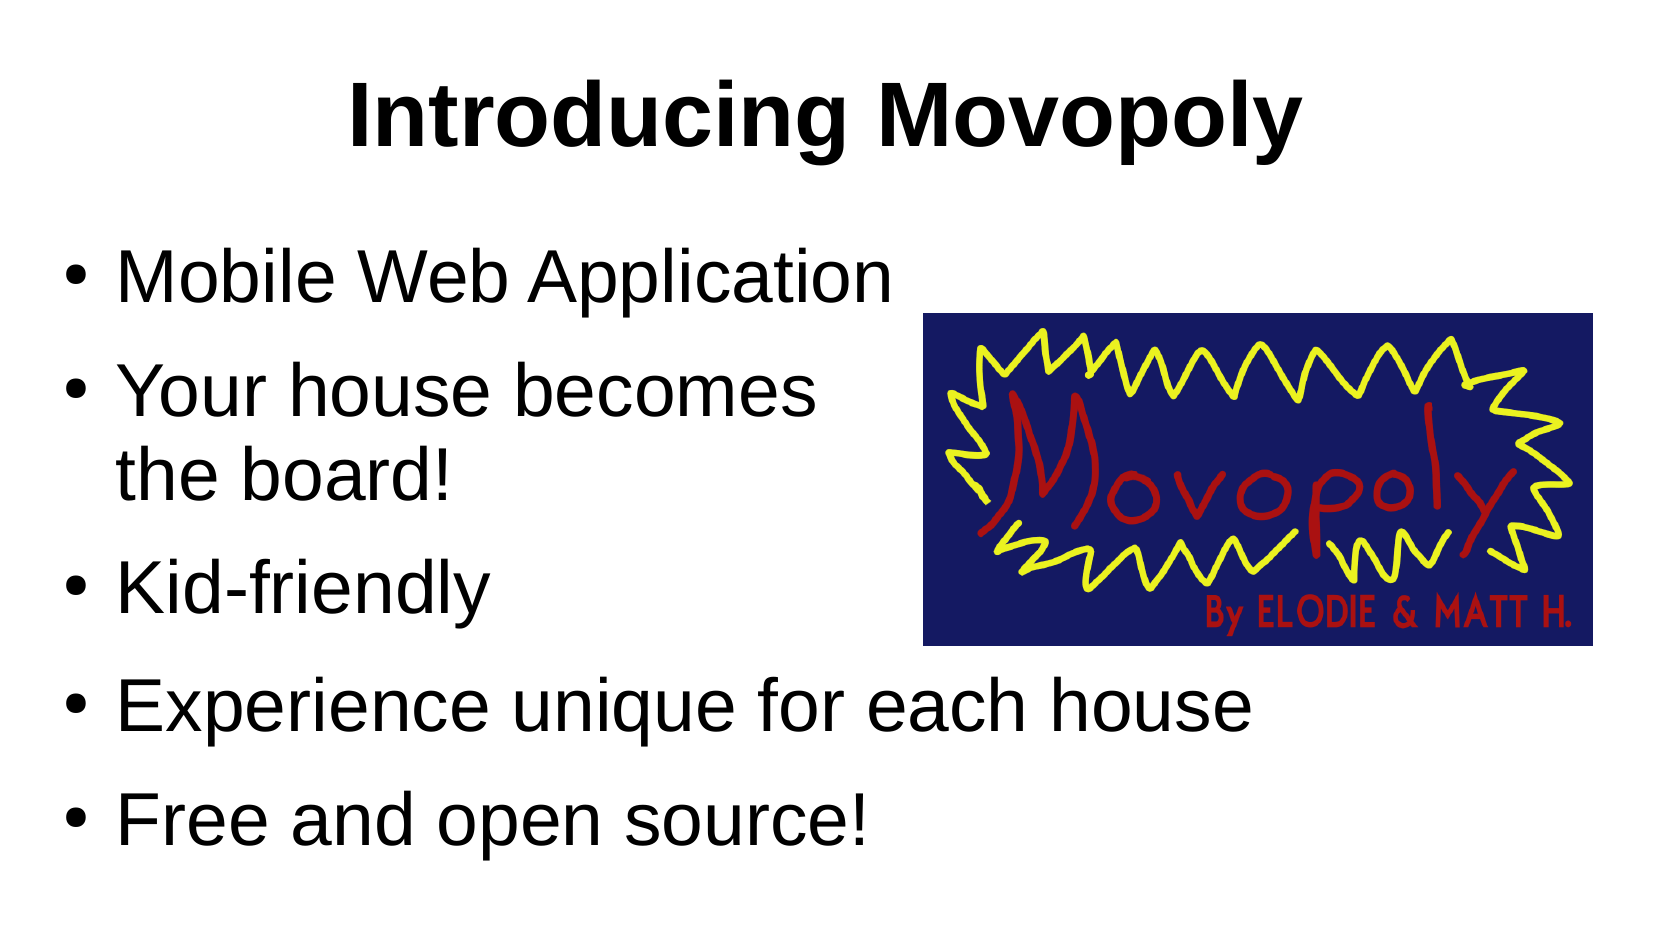

# Introducing Movopoly
Mobile Web Application
Your house becomes the board!
Kid-friendly
Experience unique for each house
Free and open source!